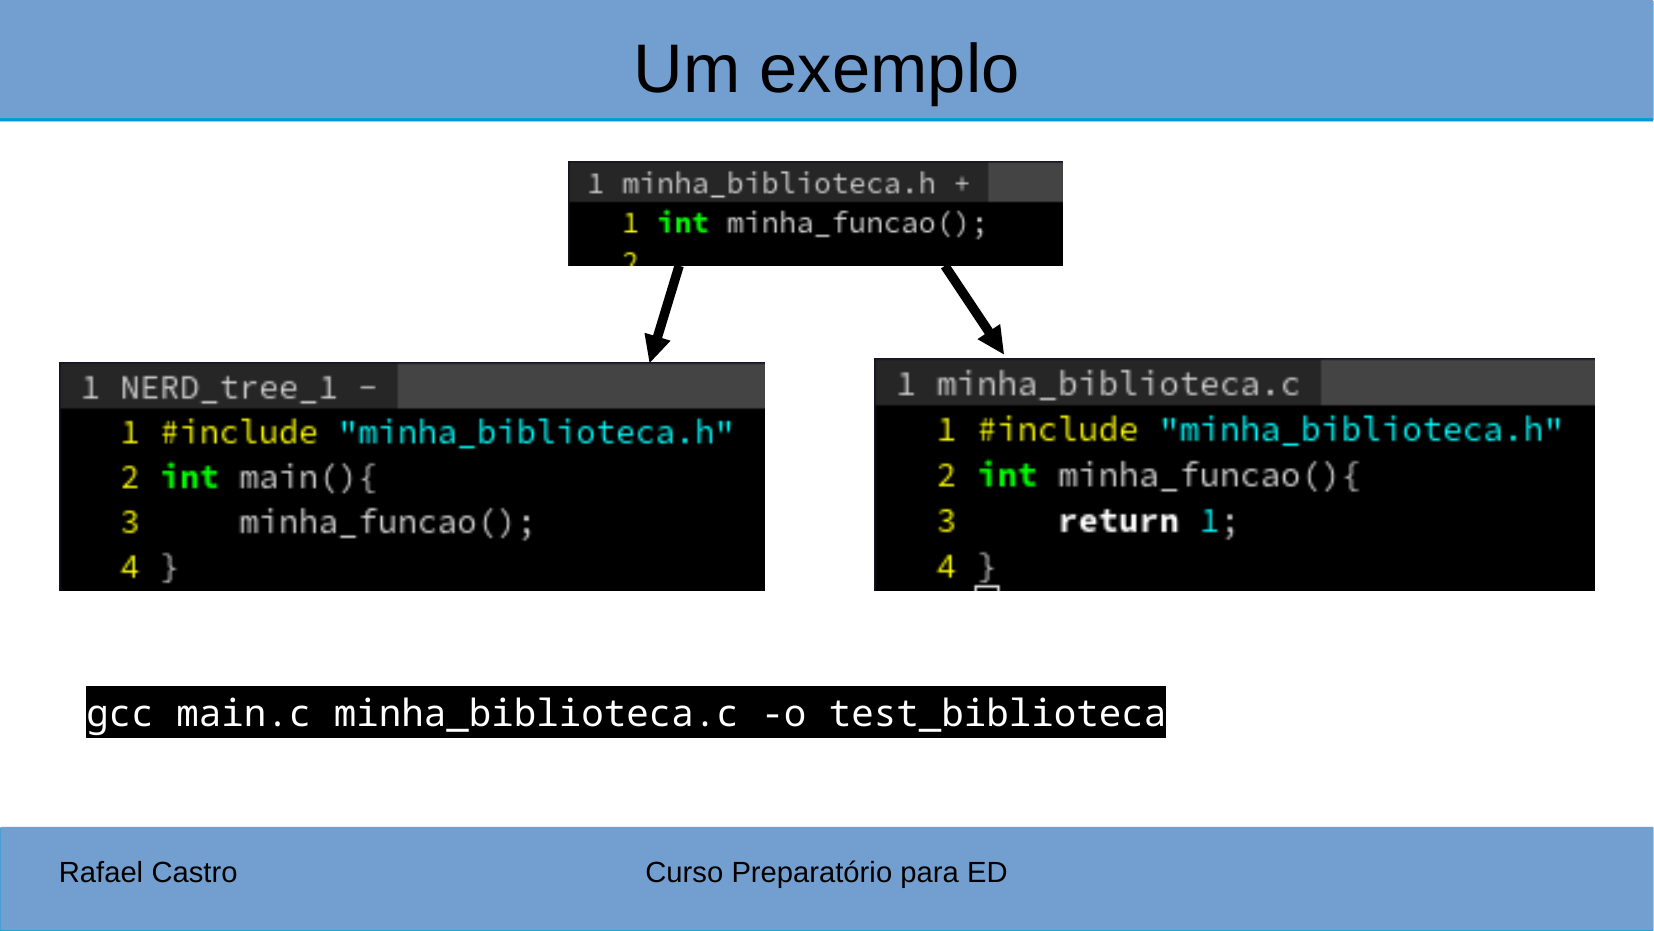

# Um exemplo
gcc main.c minha_biblioteca.c -o test_biblioteca
Curso Preparatório para ED